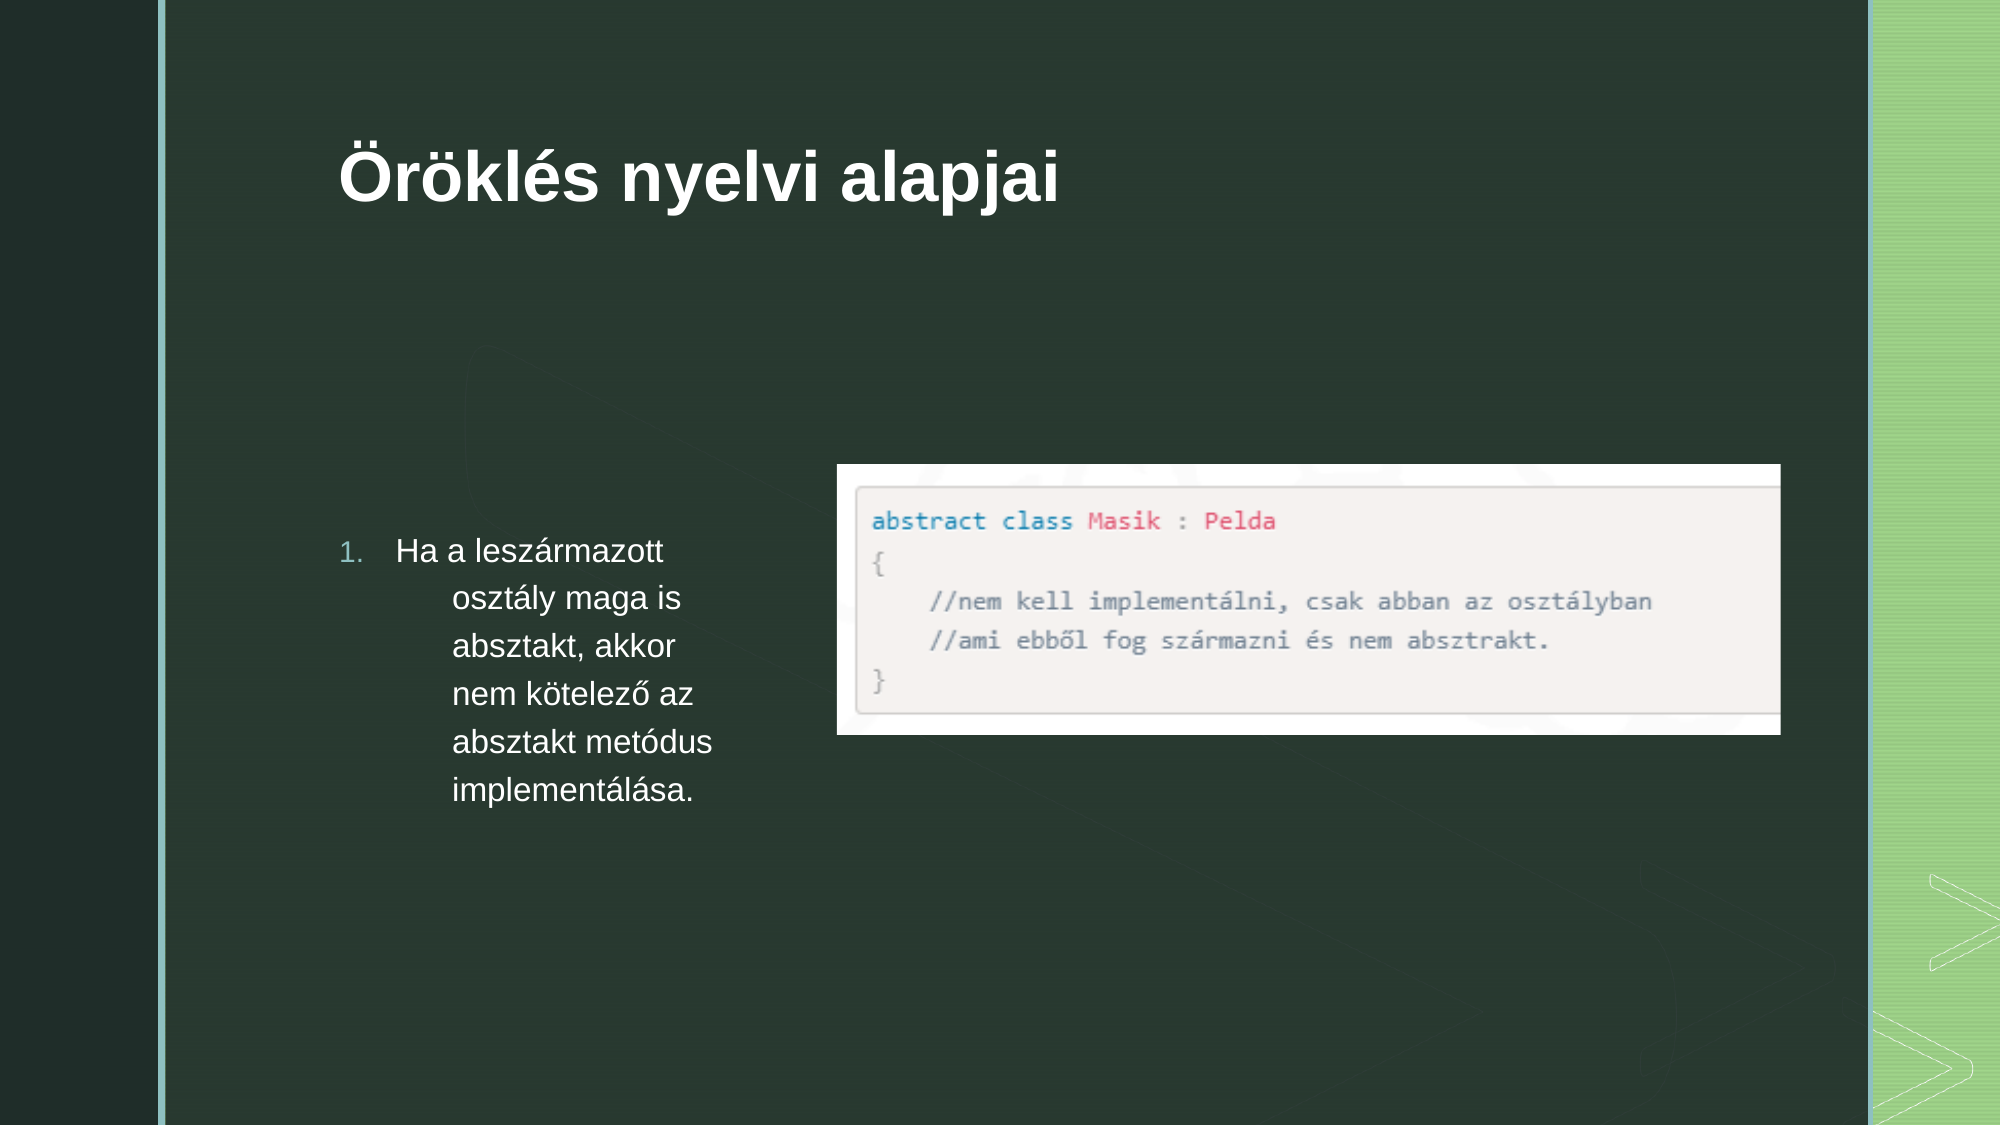

# Öröklés nyelvi alapjai
Ha a leszármazott osztály maga is absztakt, akkor nem kötelező az absztakt metódus implementálása.